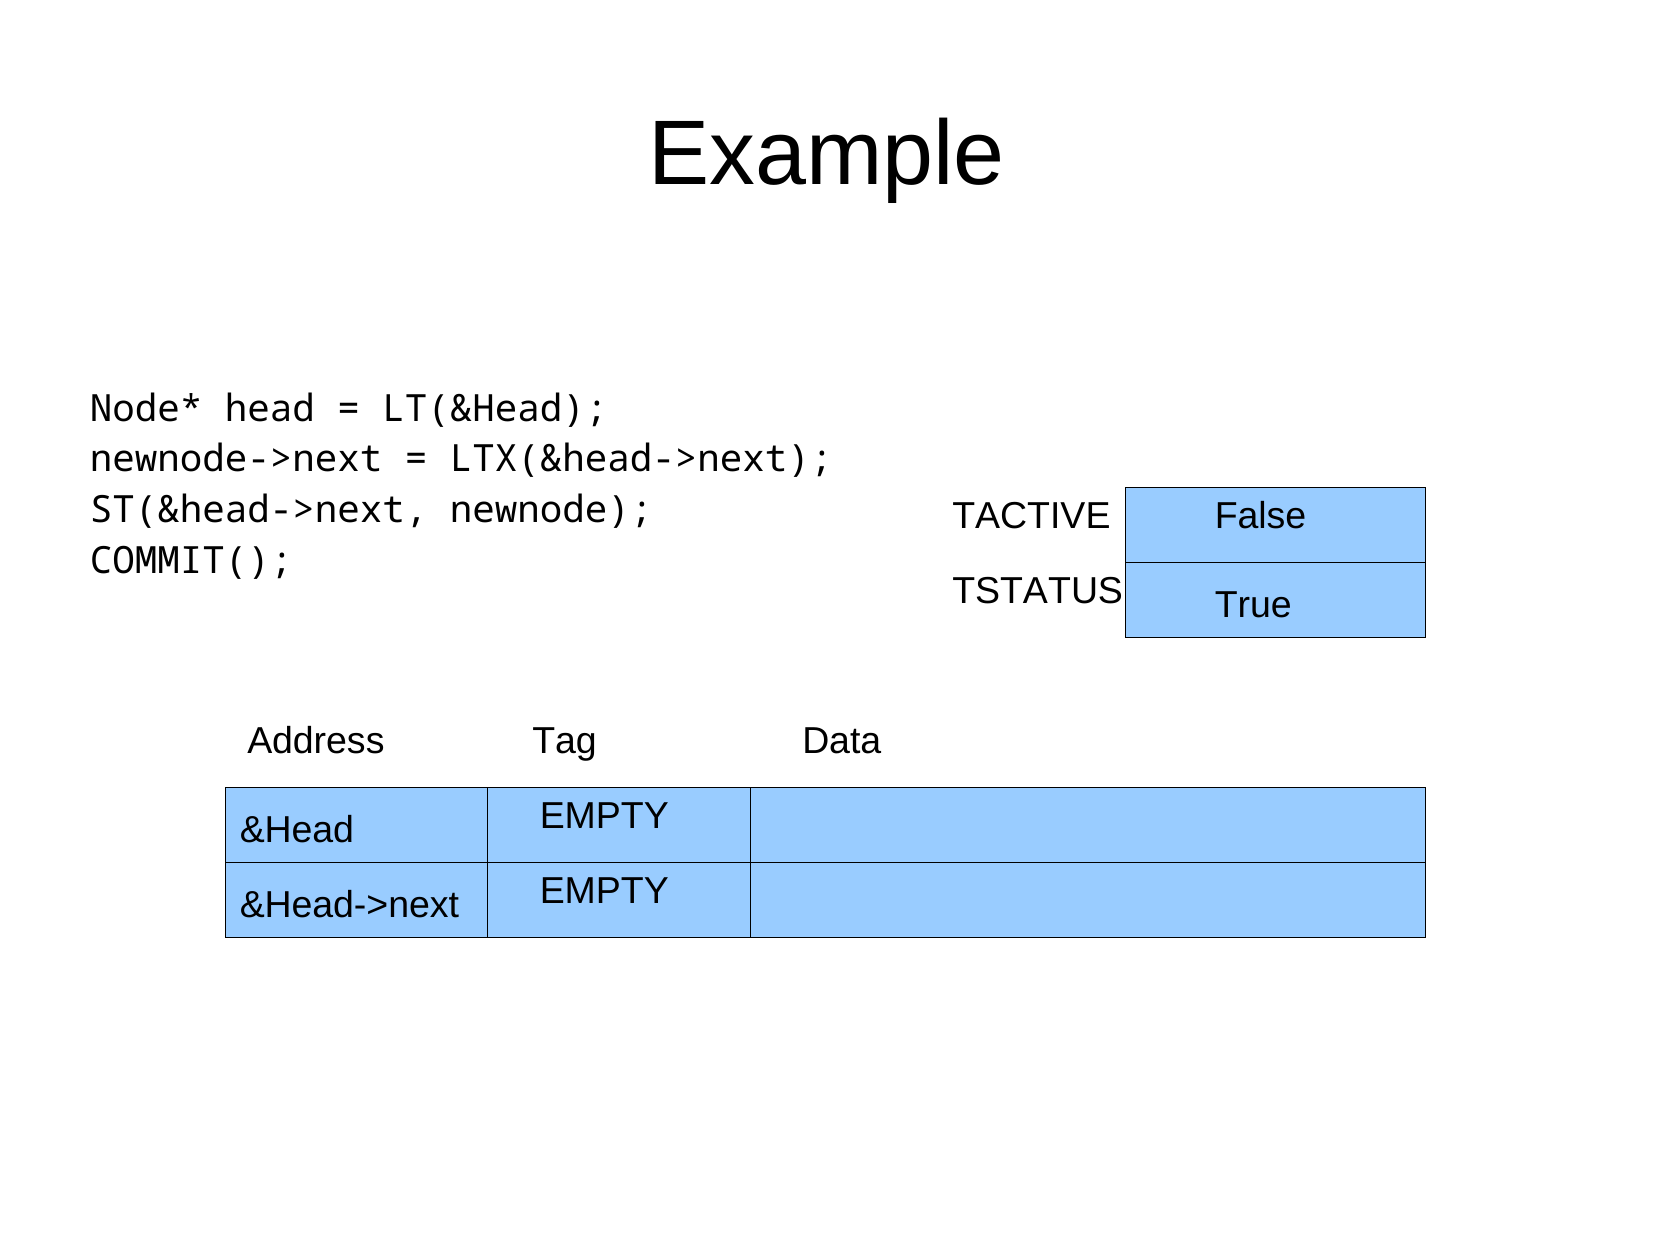

# Example
Node* head = LT(&Head);
newnode->next = LTX(&head->next);
ST(&head->next, newnode);
COMMIT();
TACTIVE
False
TSTATUS
True
Address
Tag
Data
EMPTY
&Head
EMPTY
&Head->next